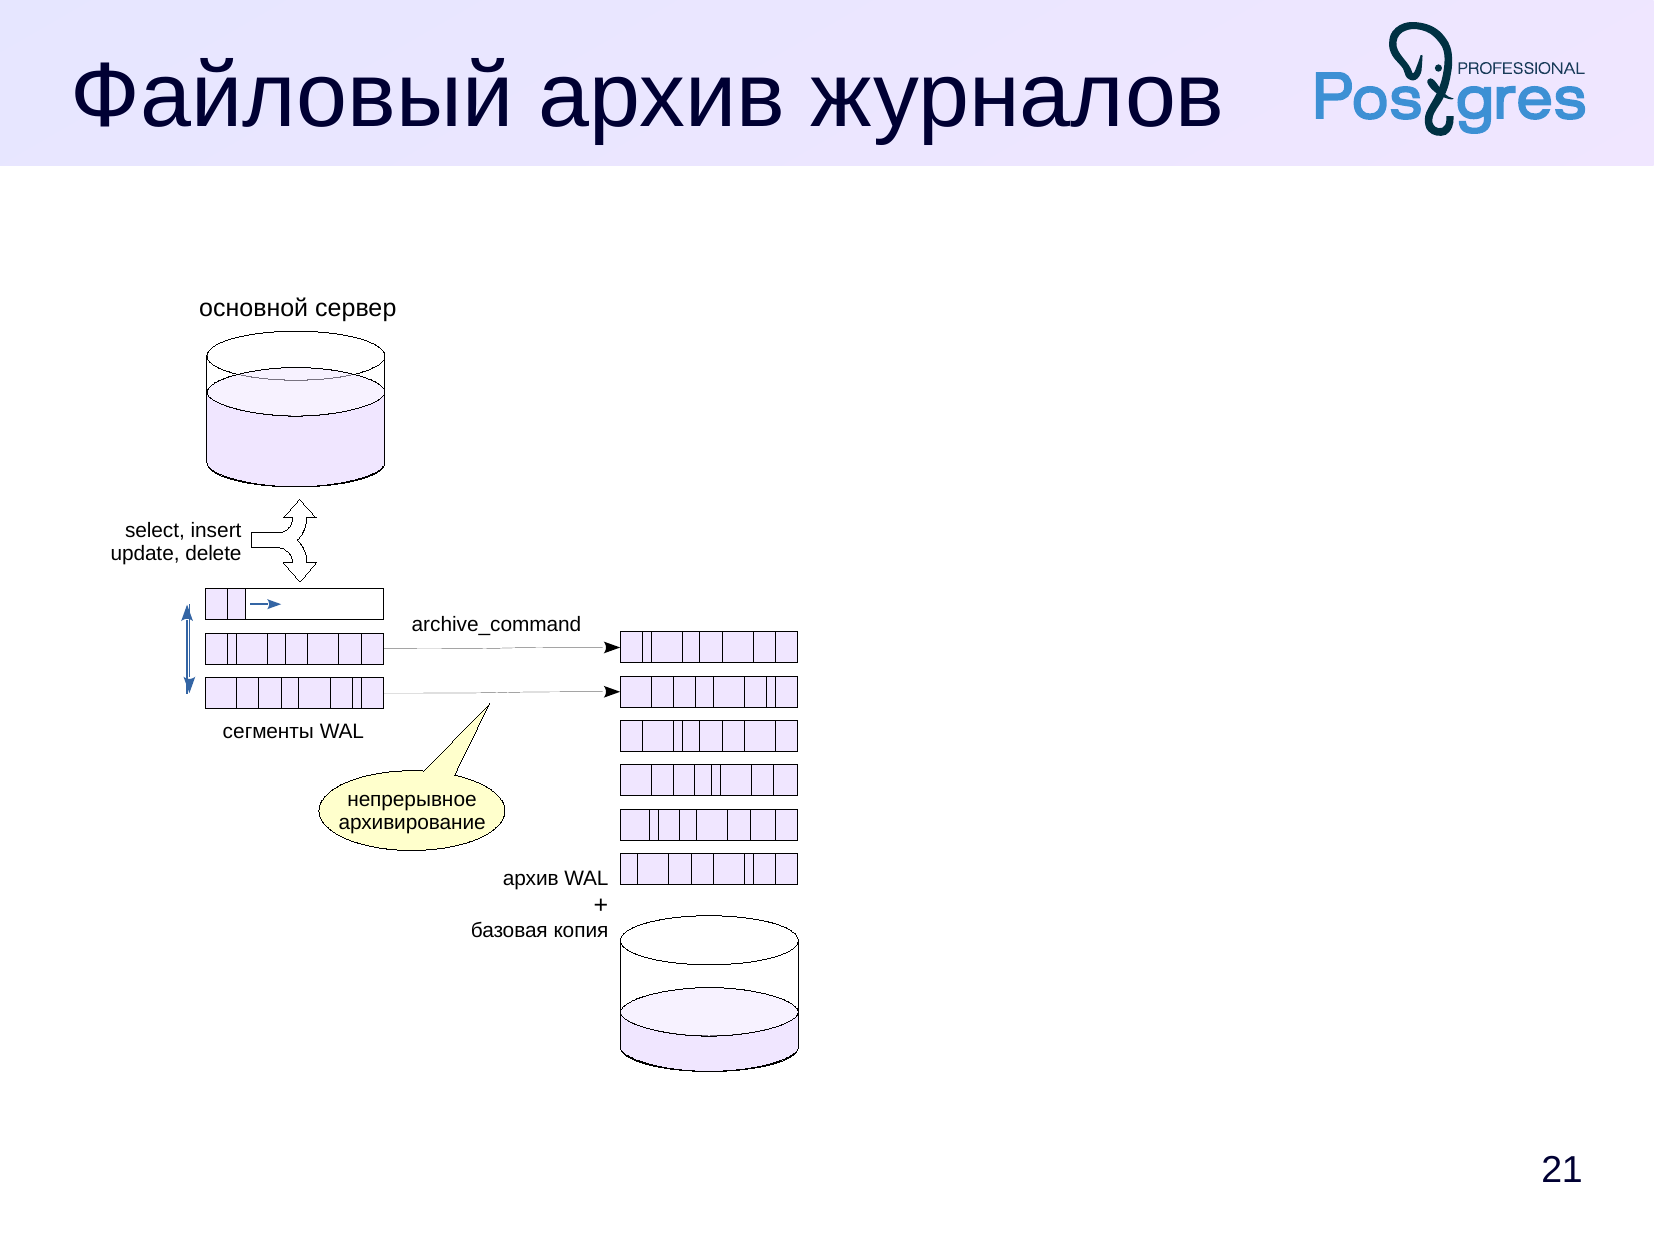

# Файловый архив журналов
основной сервер
select, insert
update, delete
archive_command
сегменты WAL
непрерывное
архивирование
архив WAL
+
базовая копия